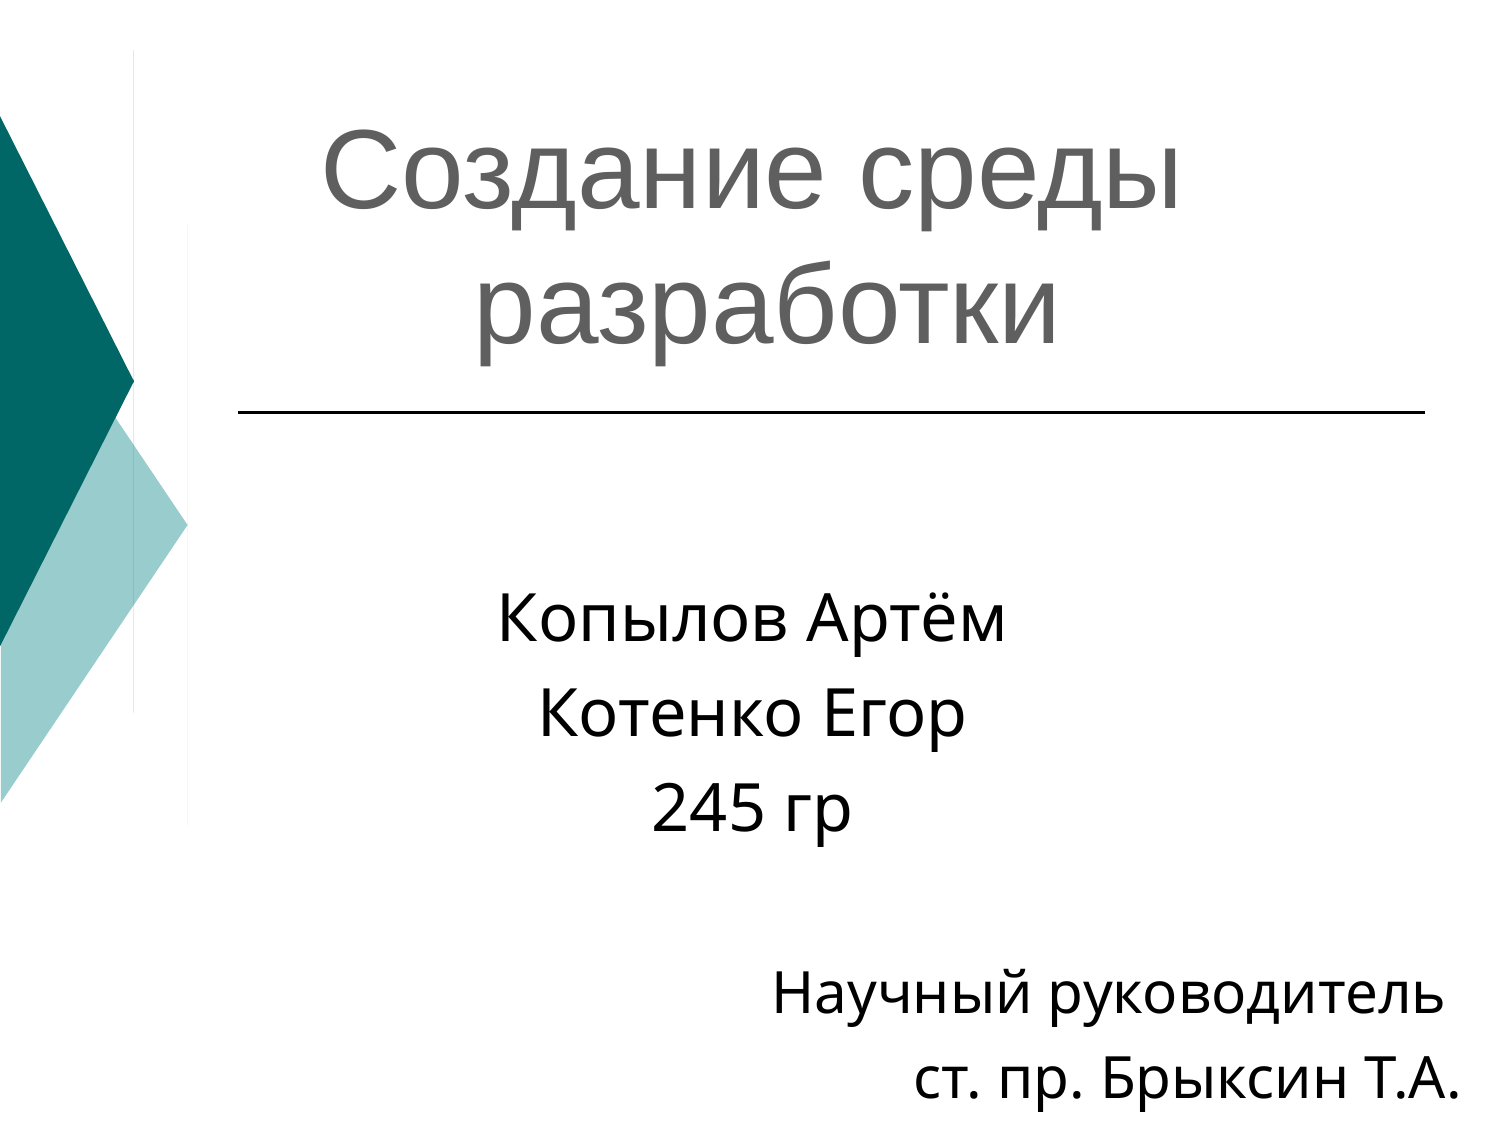

# Создание среды разработки
Копылов Артём
Котенко Егор
245 гр
				Научный руководитель
				ст. пр. Брыксин Т.А.